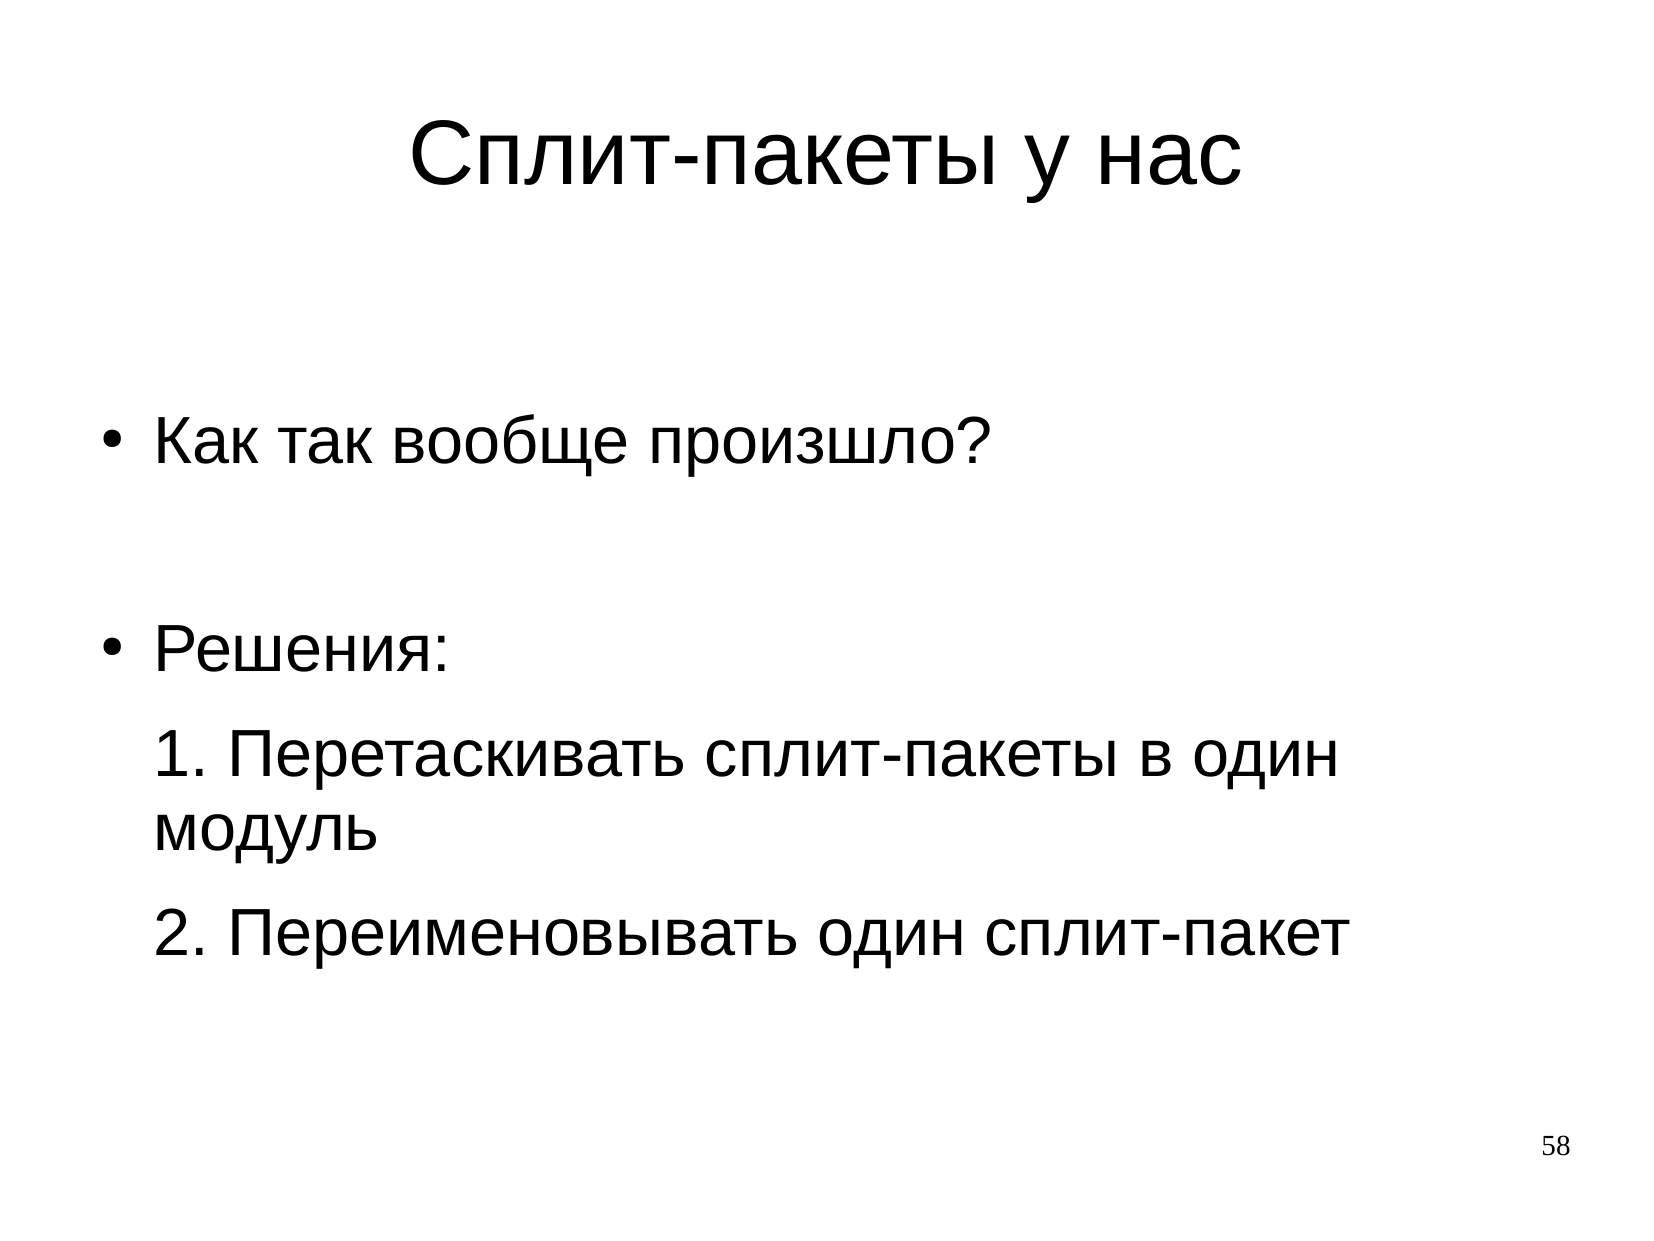

# Сплит-пакеты у нас
Как так вообще произшло?
Решения:
1. Перетаскивать сплит-пакеты в один модуль
2. Переименовывать один сплит-пакет
58